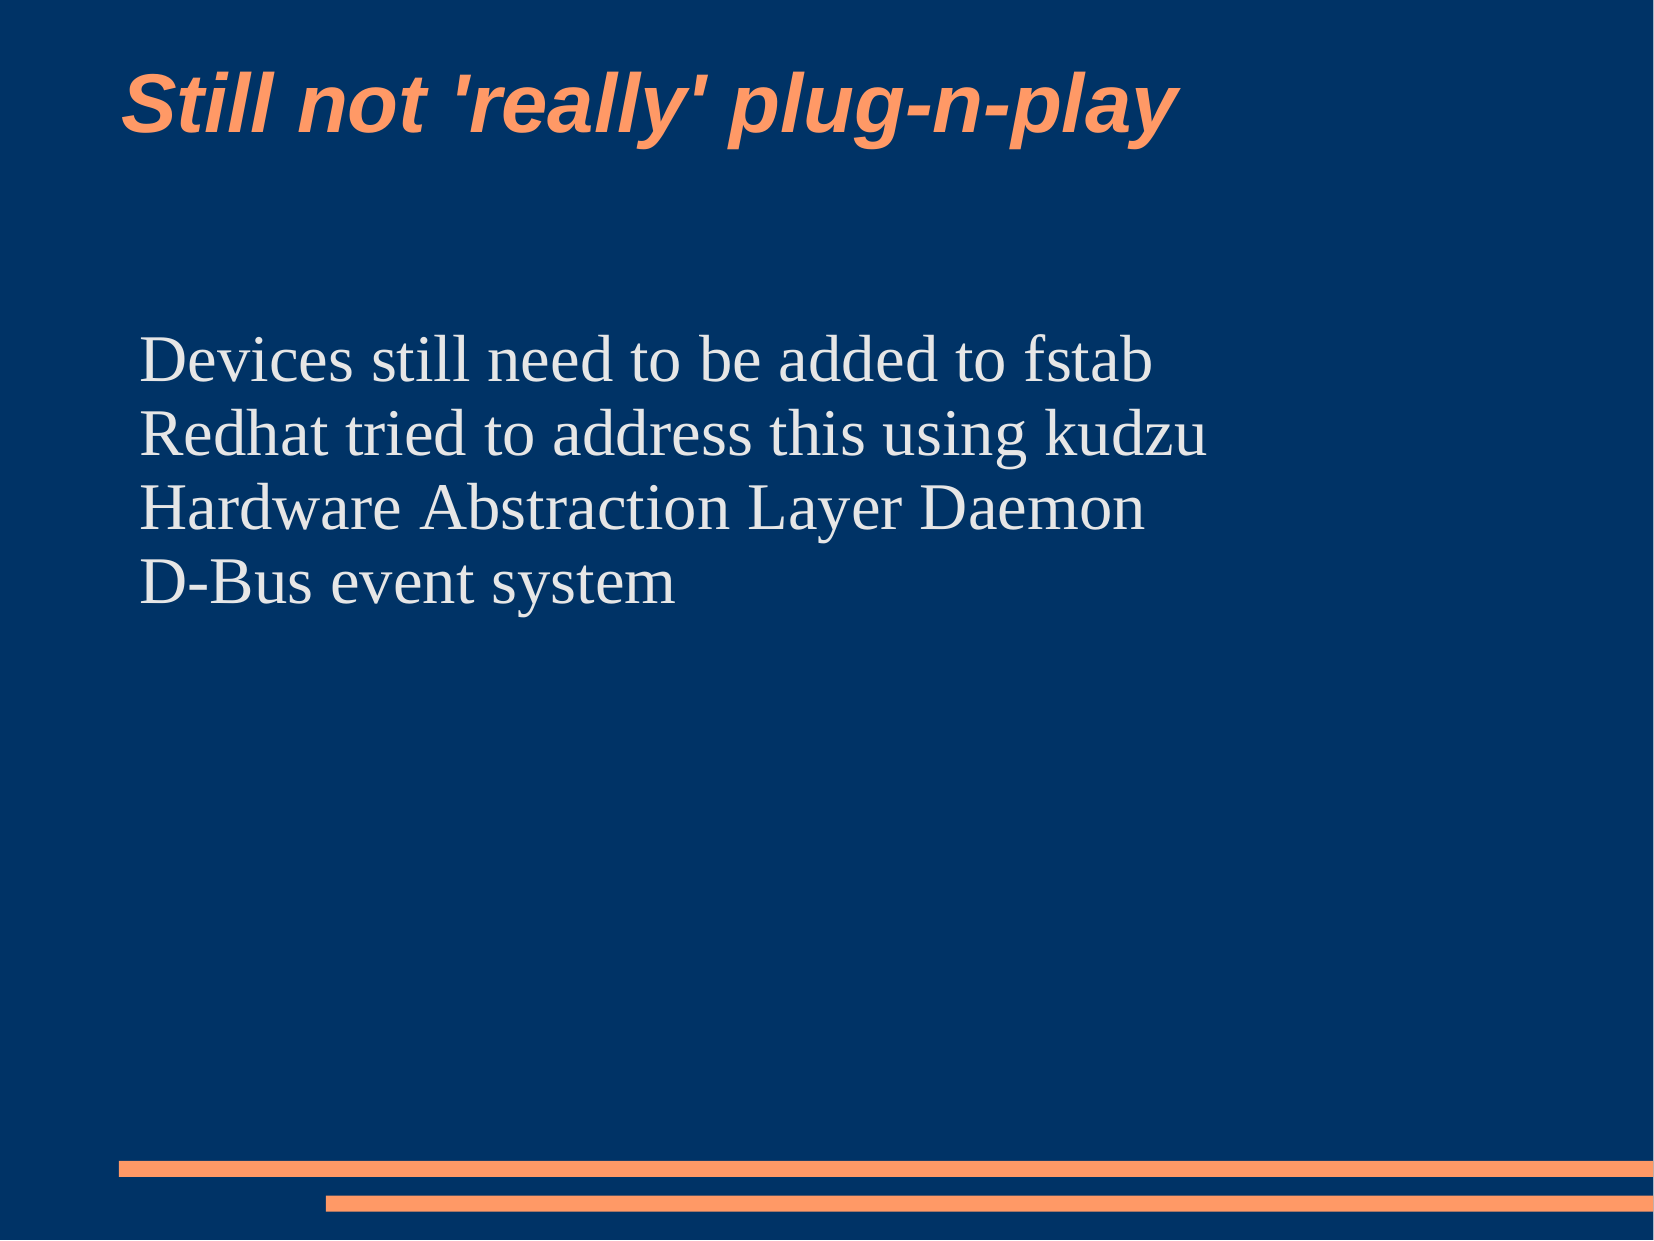

# Still not 'really' plug-n-play
Devices still need to be added to fstab
Redhat tried to address this using kudzu
Hardware Abstraction Layer Daemon
D-Bus event system